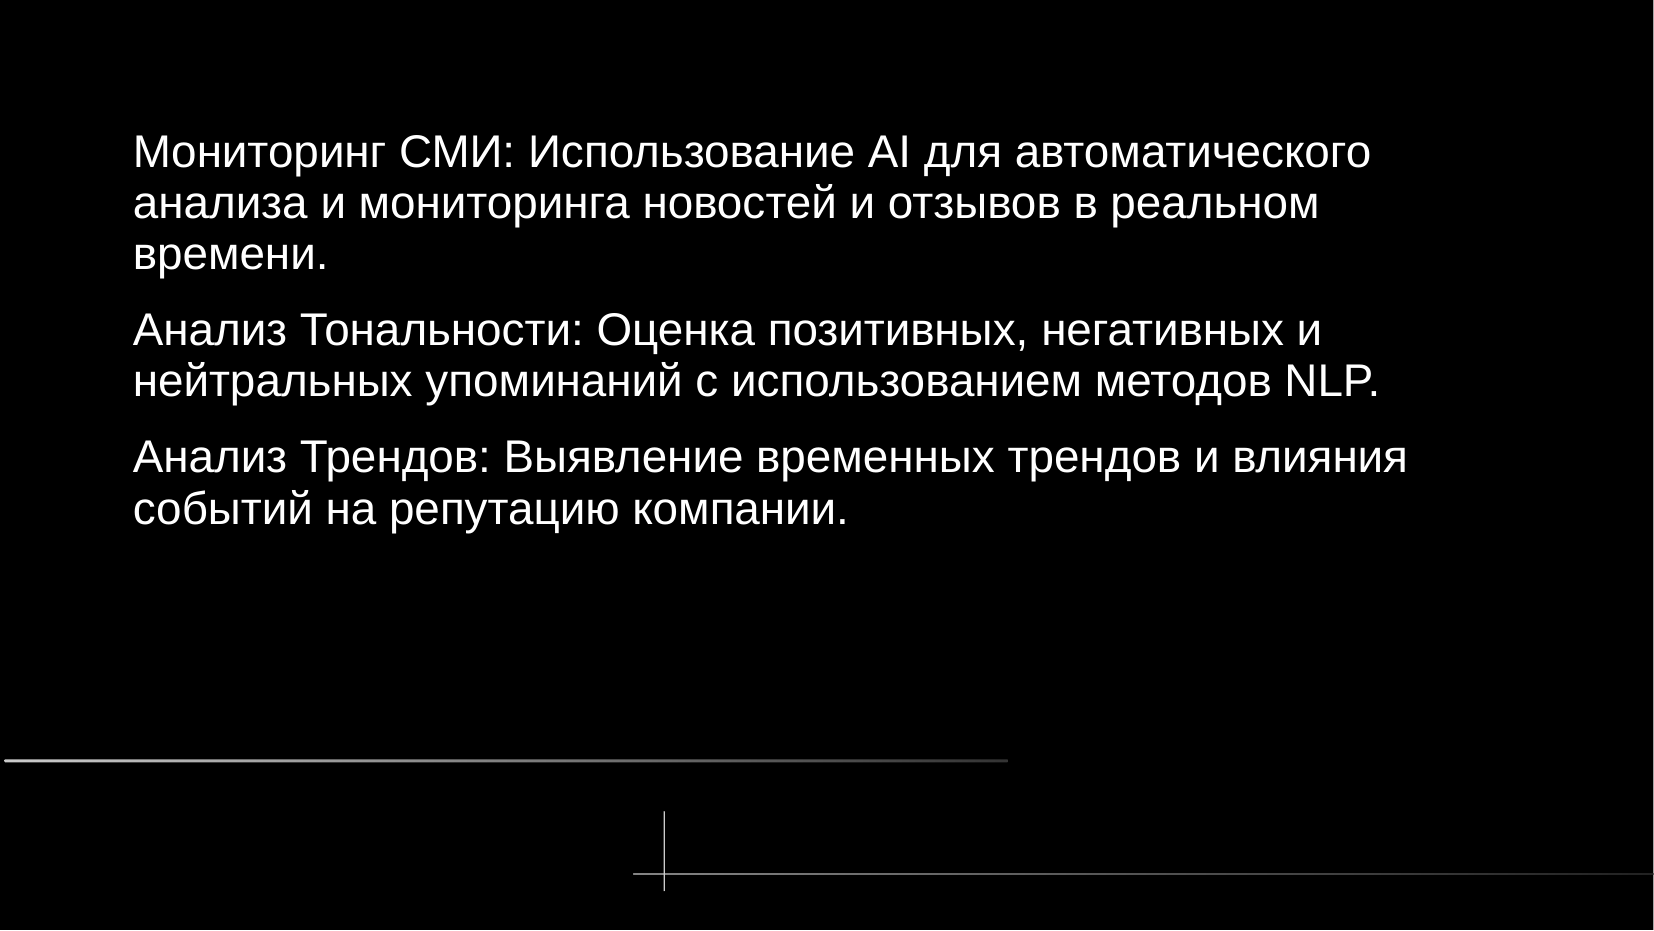

Мониторинг СМИ: Использование AI для автоматического анализа и мониторинга новостей и отзывов в реальном времени.
Анализ Тональности: Оценка позитивных, негативных и нейтральных упоминаний с использованием методов NLP.
Анализ Трендов: Выявление временных трендов и влияния событий на репутацию компании.